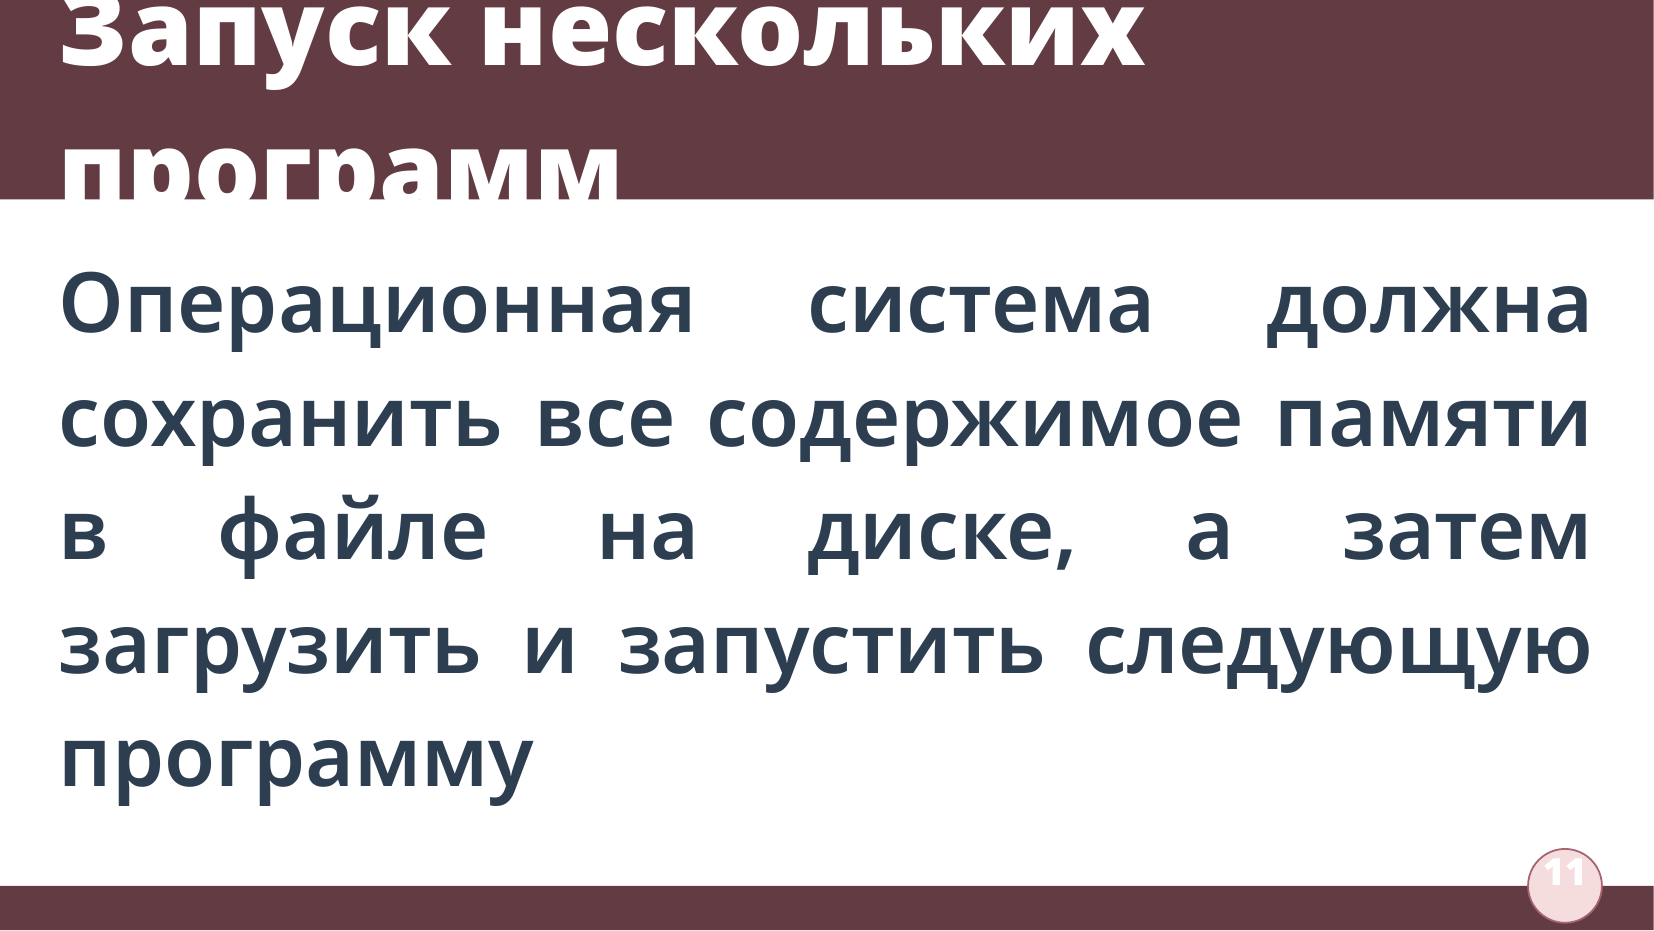

# Запуск нескольких программ
Операционная система должна сохранить все содержимое памяти в файле на диске, а затем загрузить и запустить следующую программу